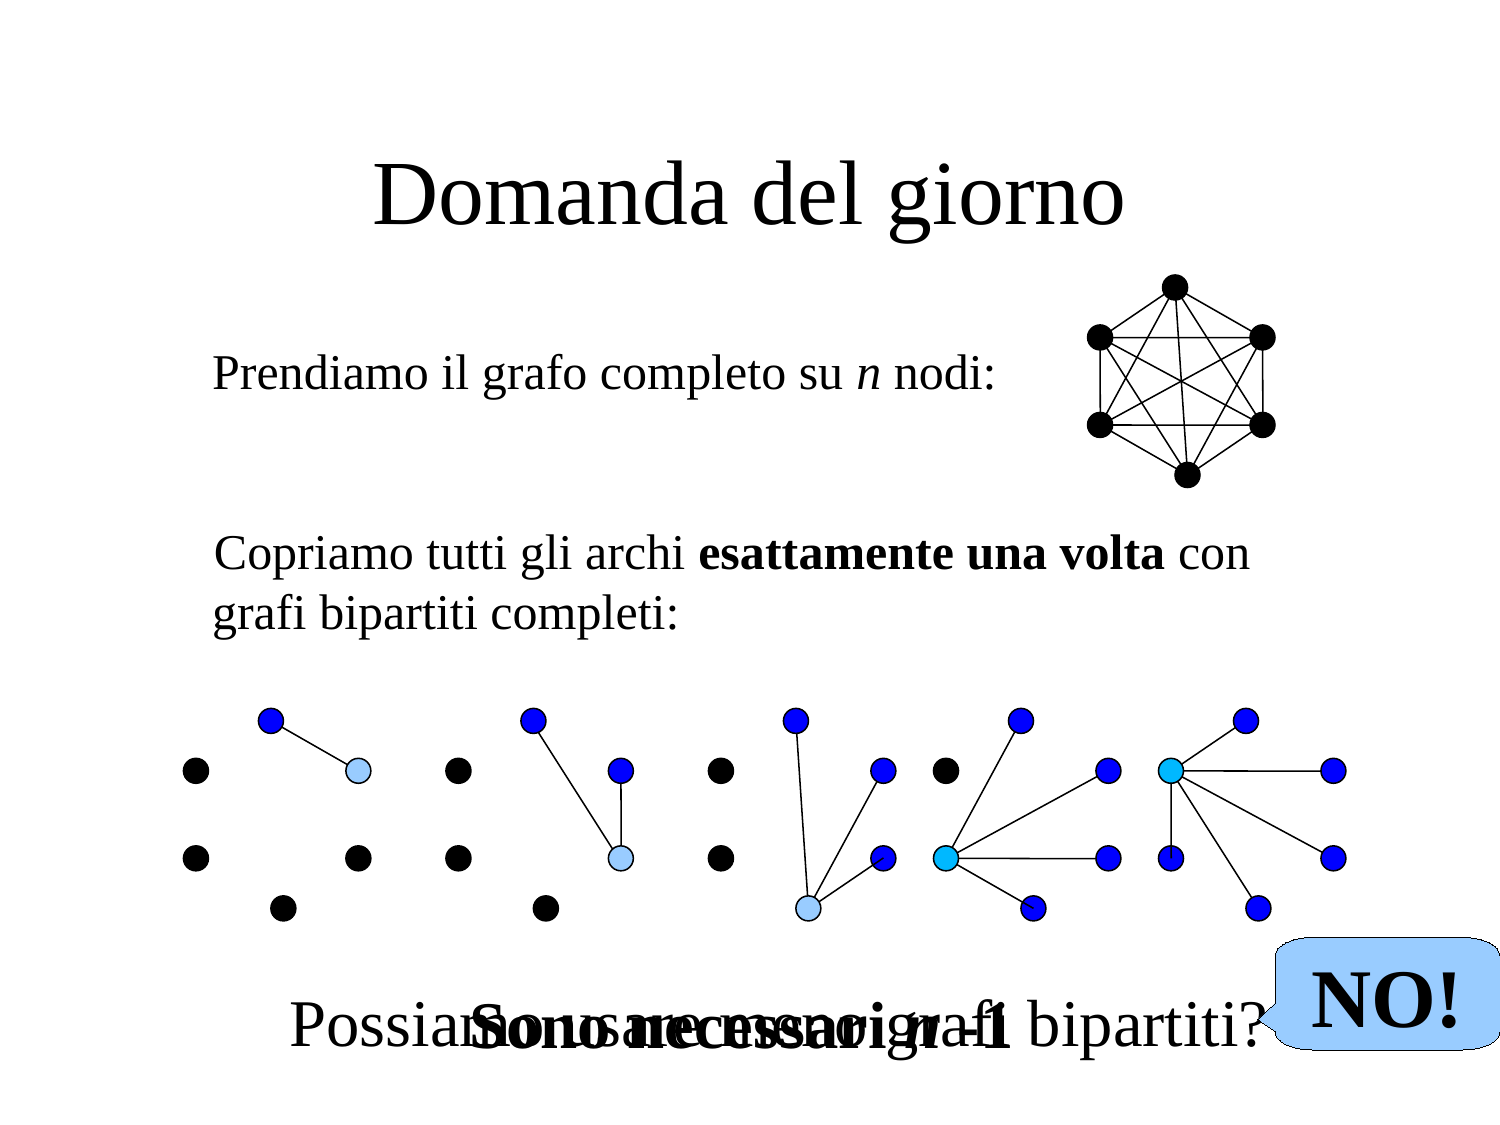

# Domanda del giorno
Prendiamo il grafo completo su n nodi:
Copriamo tutti gli archi esattamente una volta con grafi bipartiti completi:
Possiamo usare meno grafi bipartiti?
NO!
Sono necessari n -1